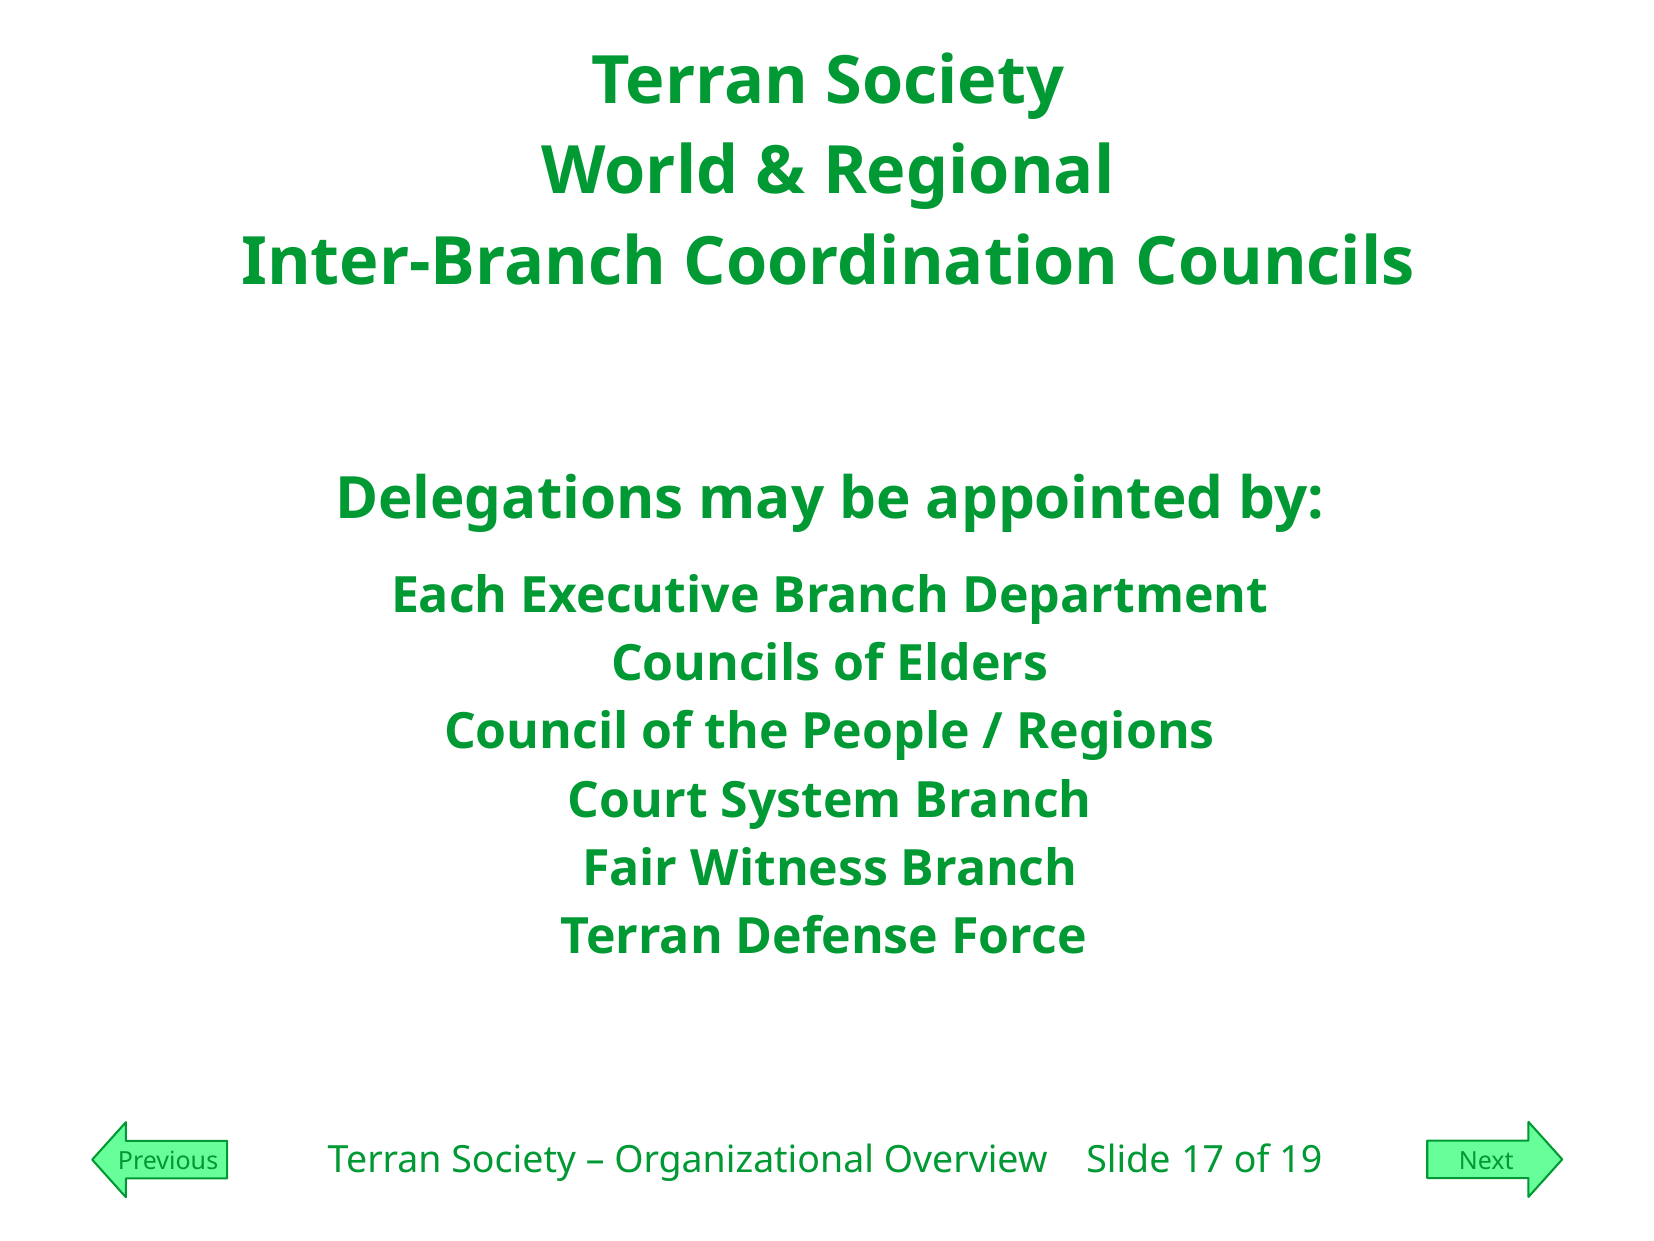

# Terran Society World & Regional Inter-Branch Coordination Councils
Delegations may be appointed by:
Each Executive Branch Department
Councils of Elders
Council of the People / Regions
Court System Branch
Fair Witness Branch
Terran Defense Force
Next
Previous
Terran Society – Organizational Overview Slide of 19